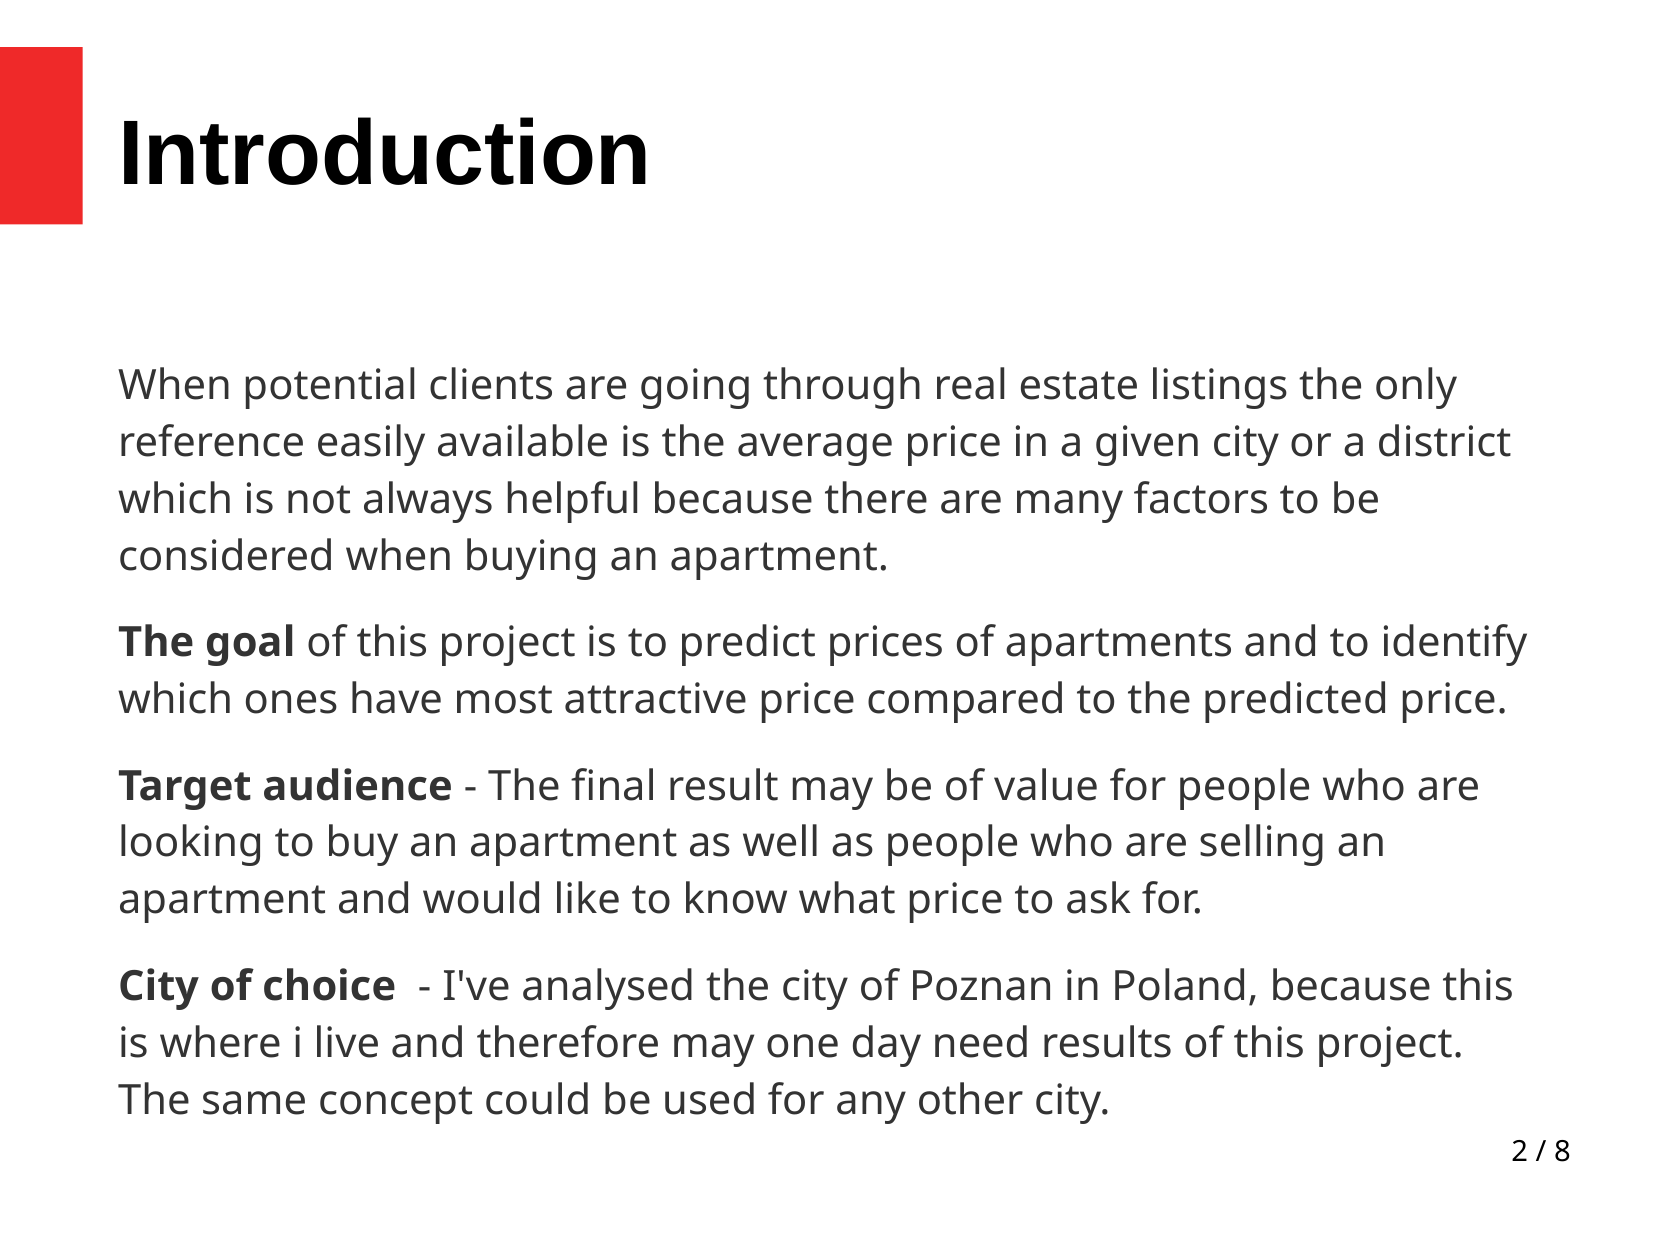

# Introduction
When potential clients are going through real estate listings the only reference easily available is the average price in a given city or a district which is not always helpful because there are many factors to be considered when buying an apartment.
The goal of this project is to predict prices of apartments and to identify which ones have most attractive price compared to the predicted price.
Target audience - The final result may be of value for people who are looking to buy an apartment as well as people who are selling an apartment and would like to know what price to ask for.
City of choice - I've analysed the city of Poznan in Poland, because this is where i live and therefore may one day need results of this project. The same concept could be used for any other city.
2